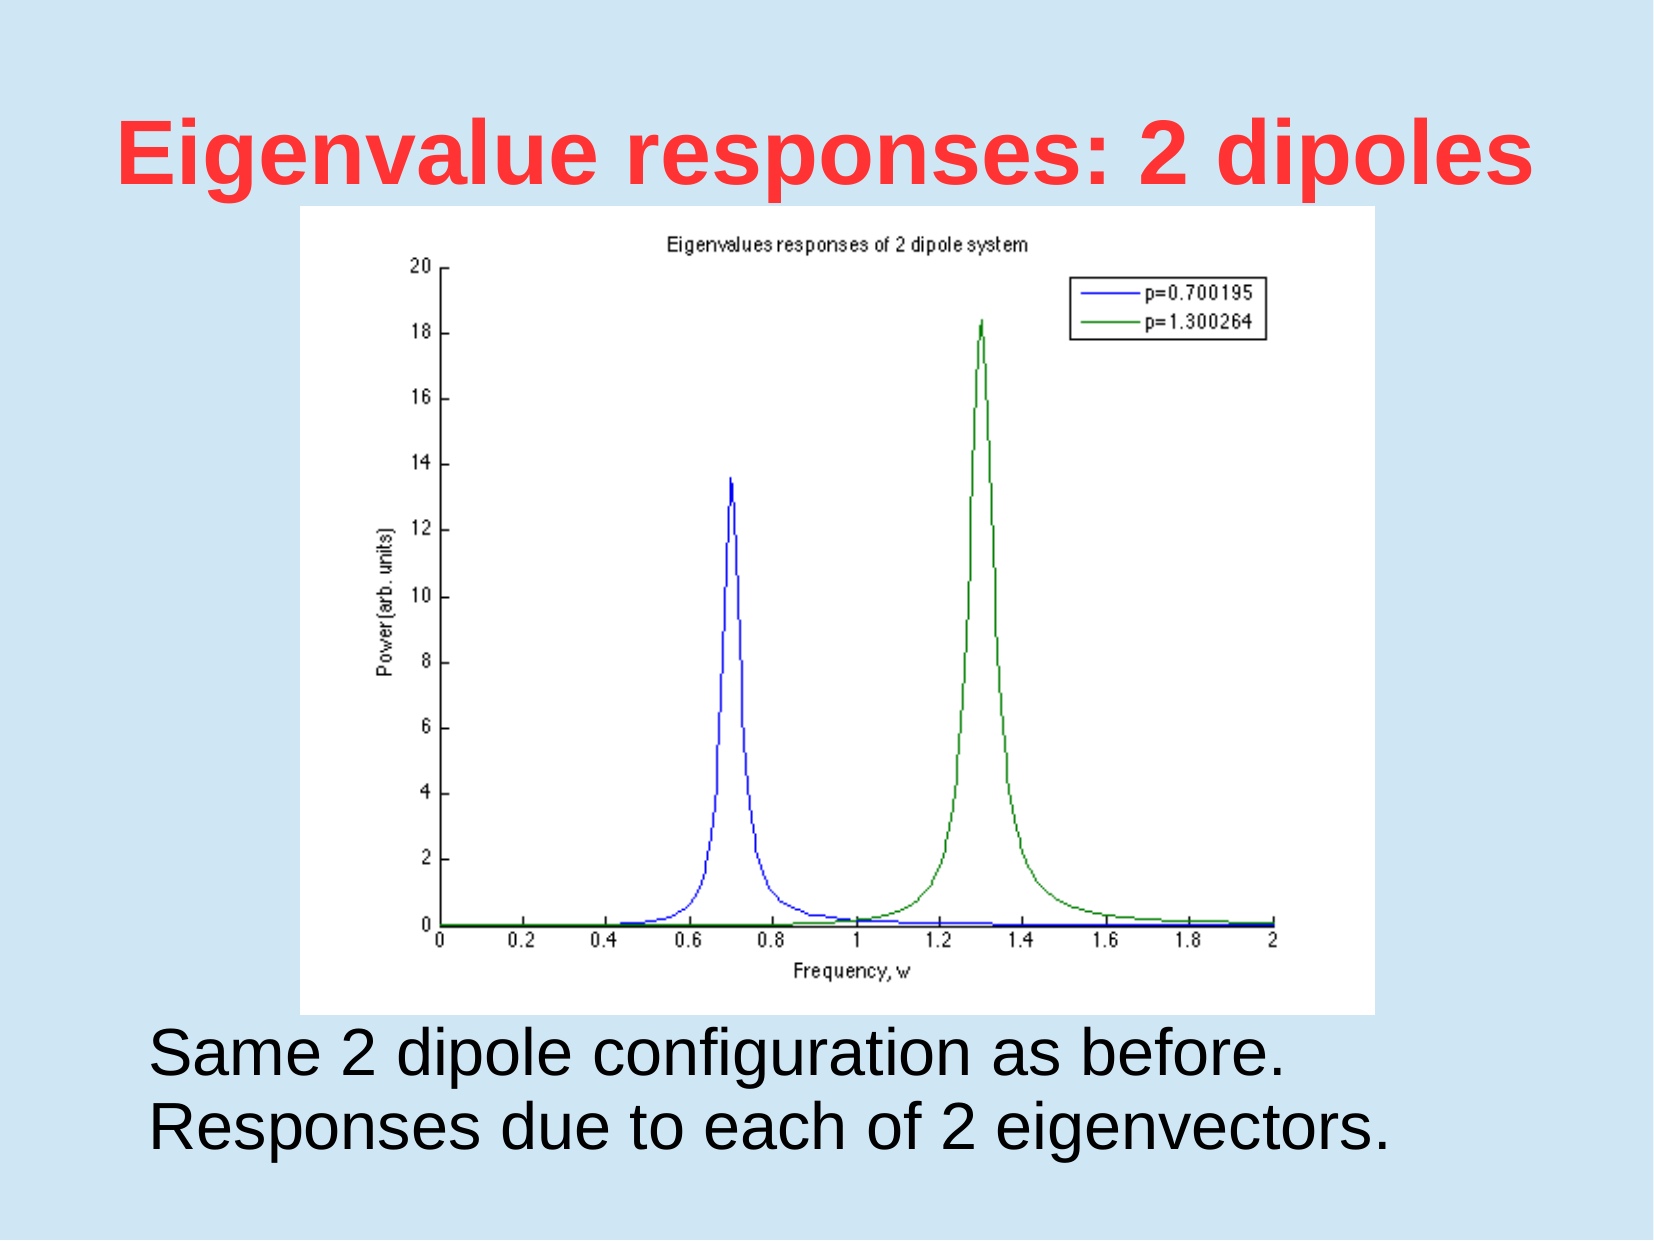

# Eigenvalue responses: 2 dipoles
Same 2 dipole configuration as before. Responses due to each of 2 eigenvectors.